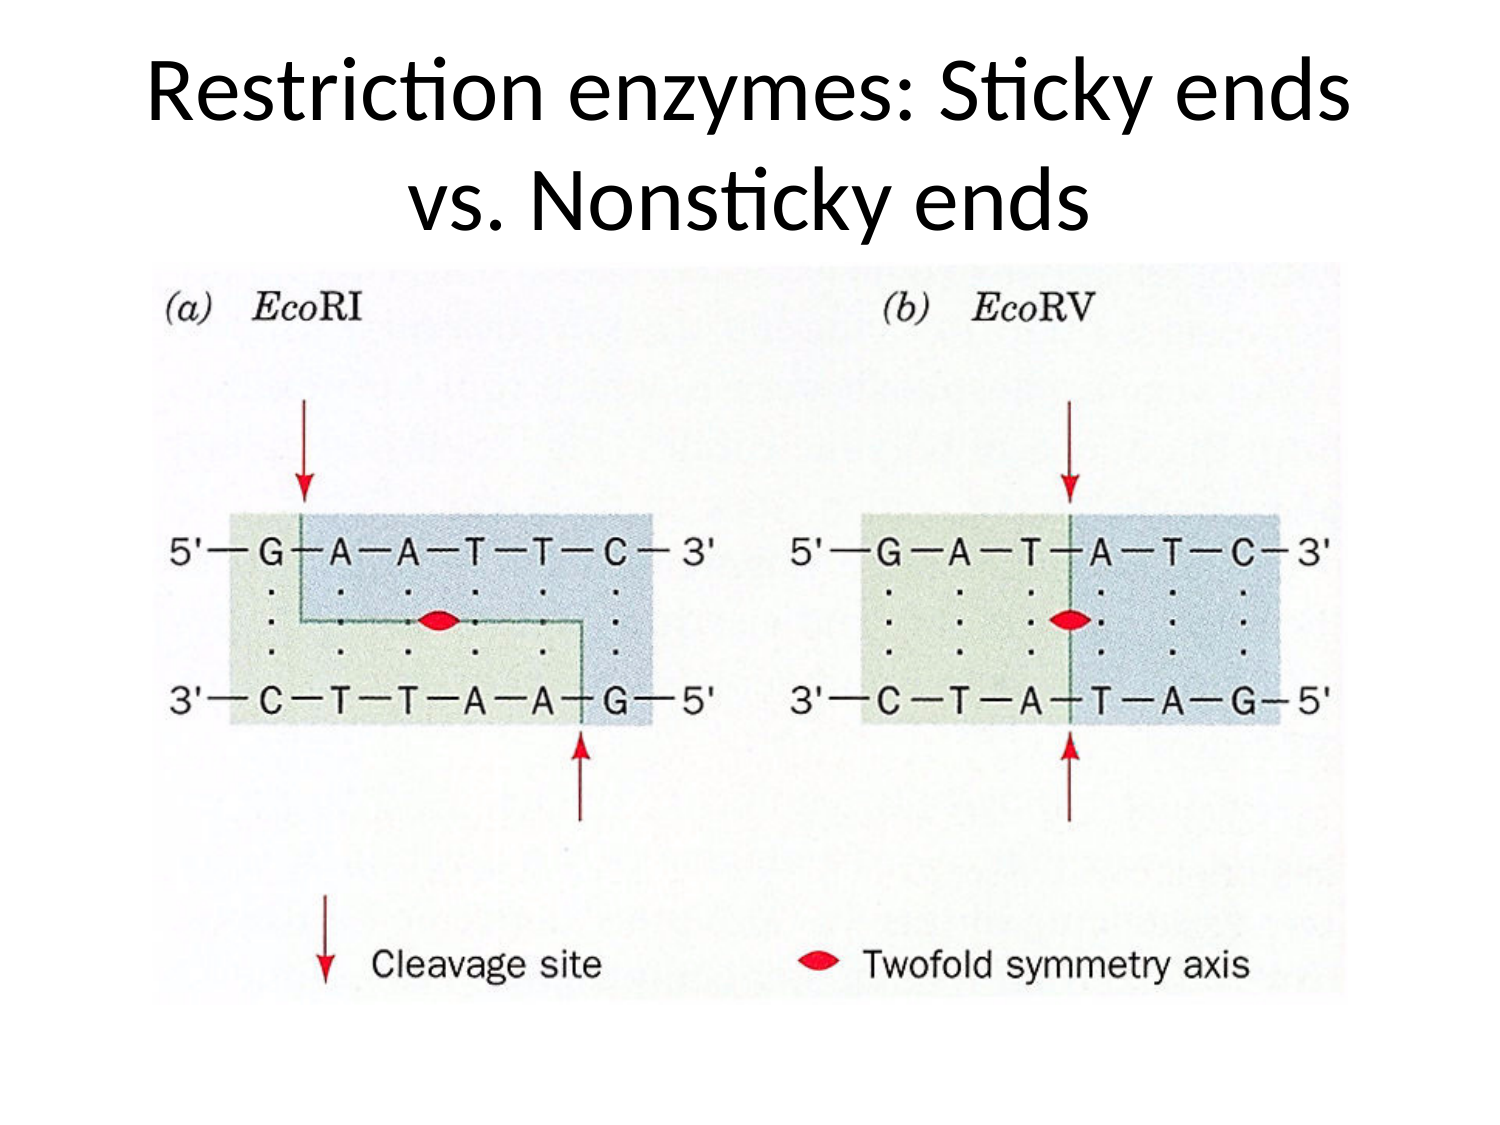

# Restriction enzymes: Sticky ends vs. Nonsticky ends